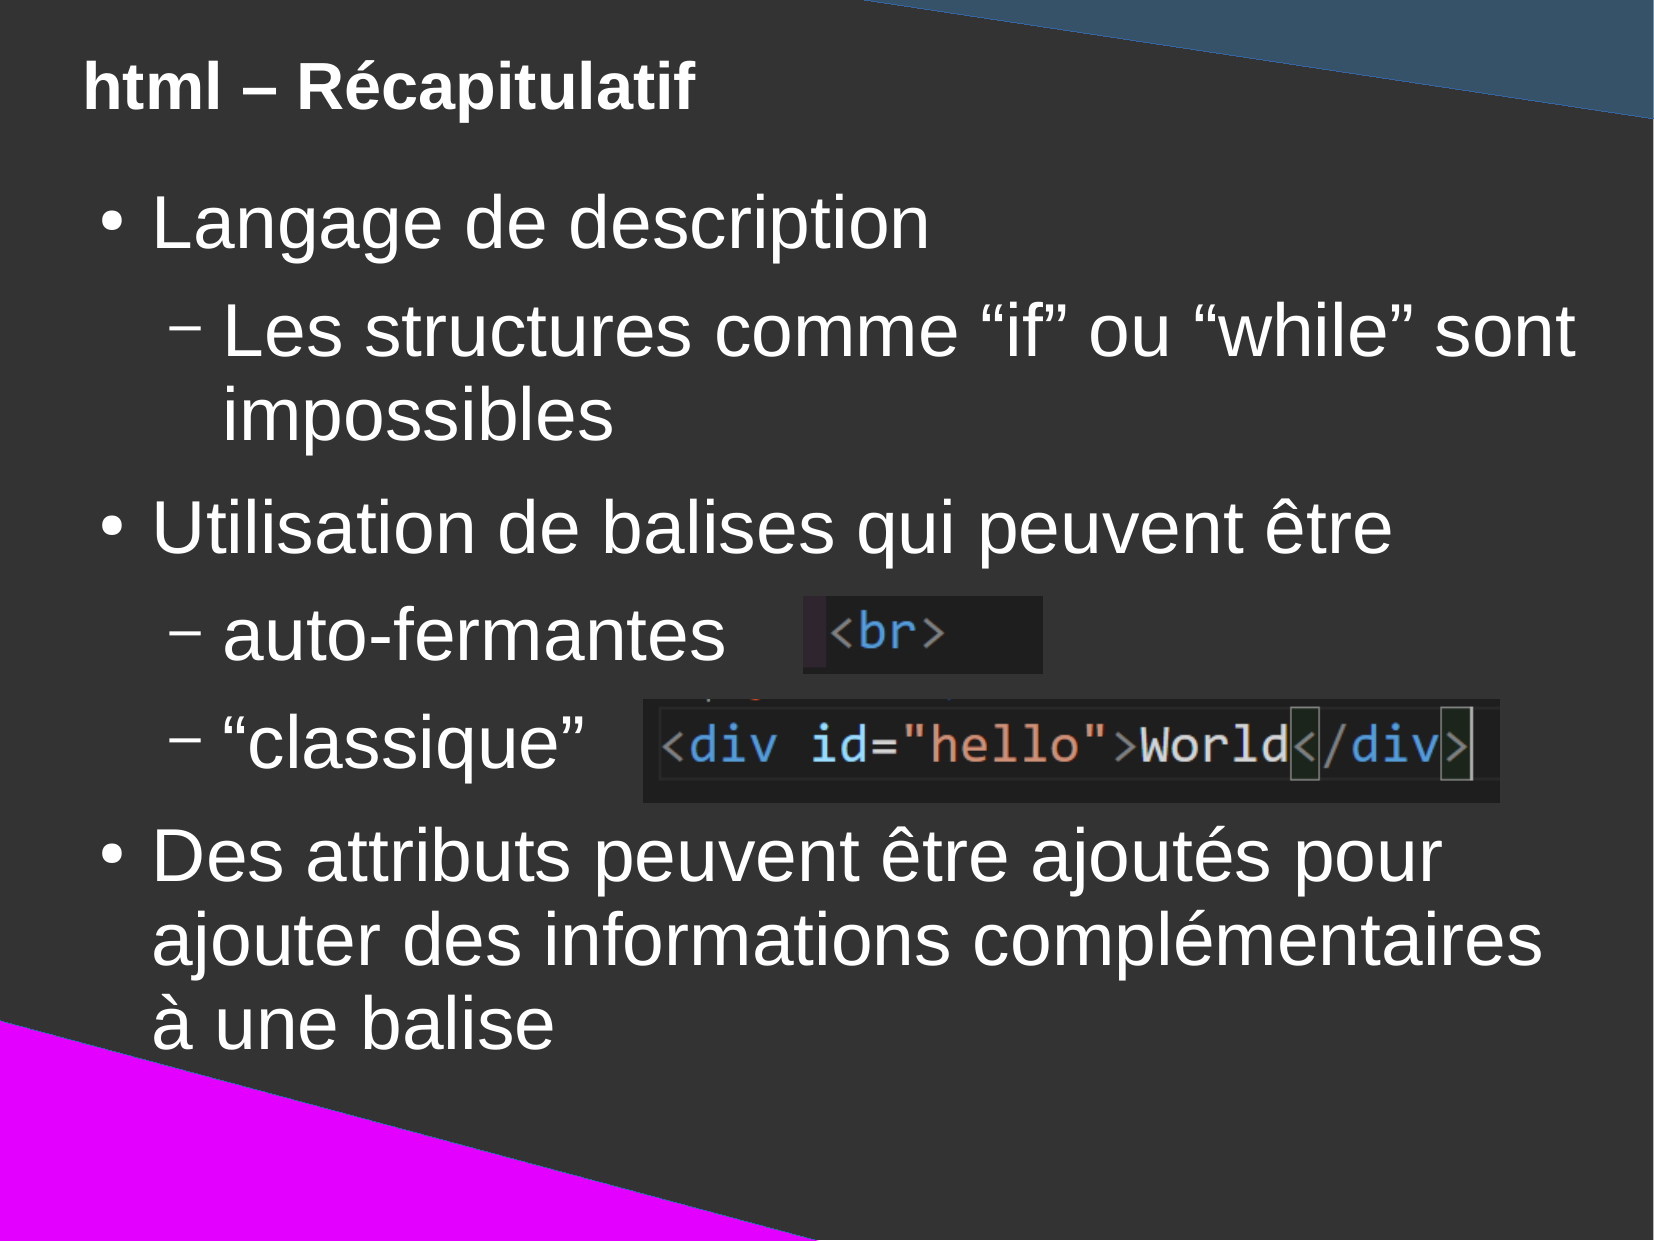

# html – Récapitulatif
Langage de description
Les structures comme “if” ou “while” sont impossibles
Utilisation de balises qui peuvent être
auto-fermantes
“classique”
Des attributs peuvent être ajoutés pour ajouter des informations complémentaires à une balise